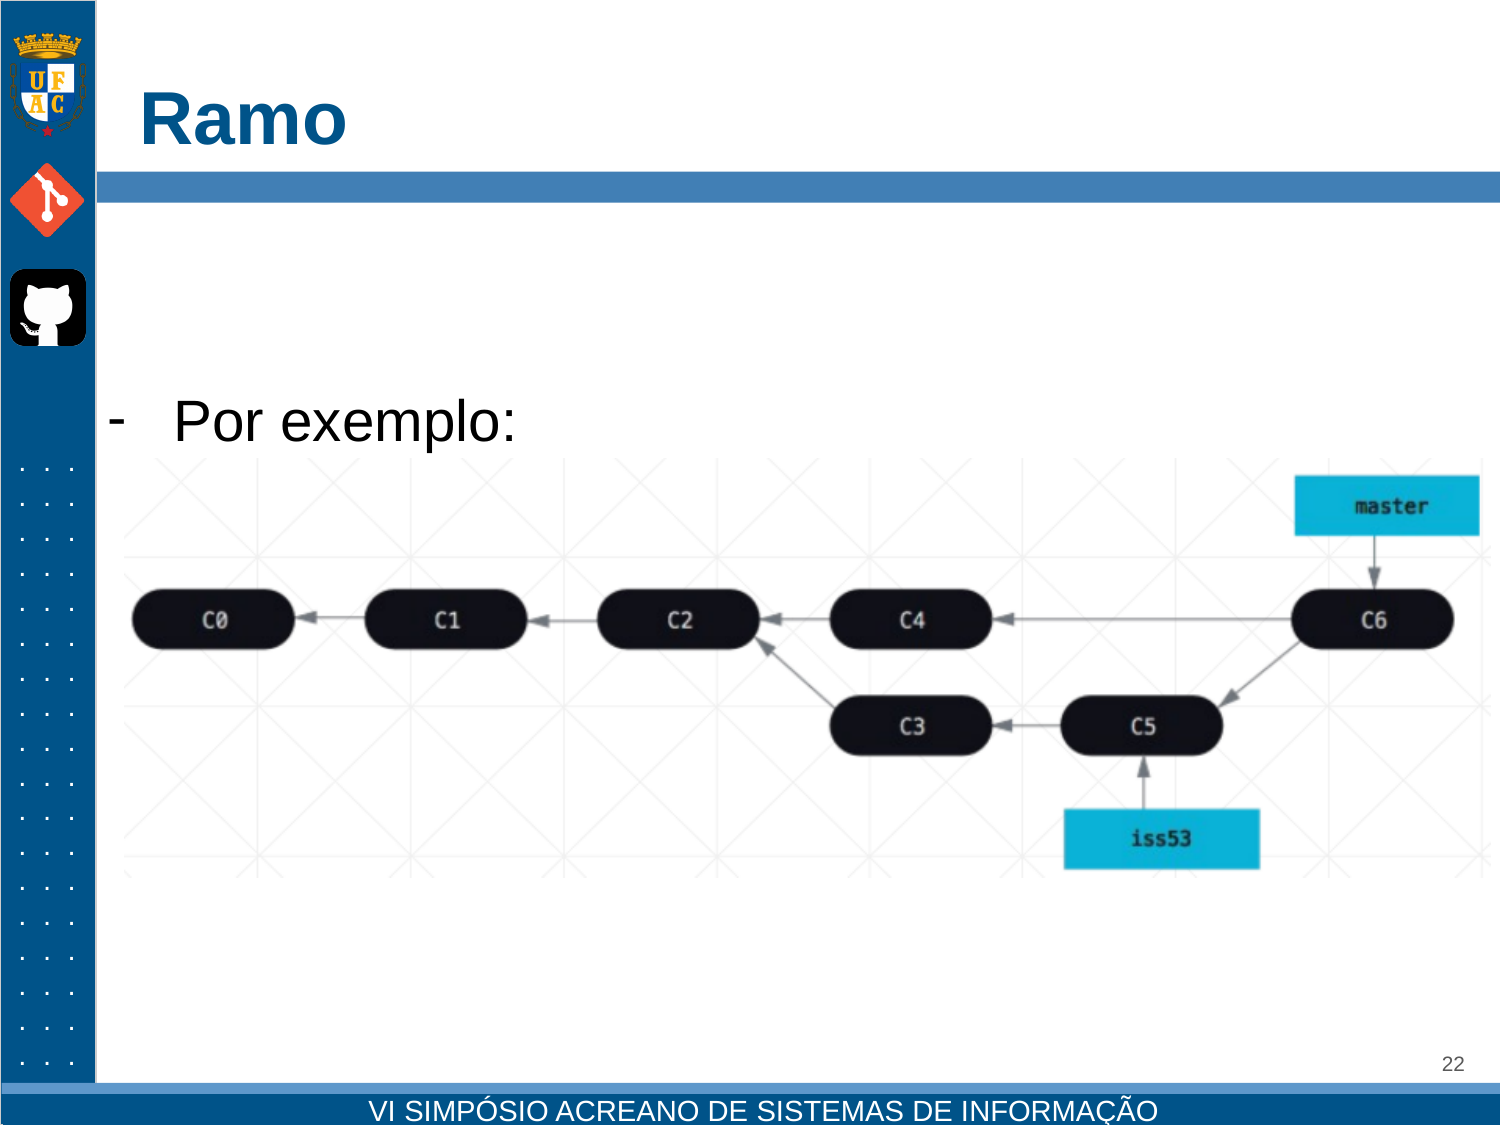

# Ramo
Por exemplo:
. . .
. . .
. . .
. . .
. . .
. . .
. . .
. . .
. . .
. . .
. . .
. . .
. . .
. . .
. . .
. . .
. . .
. . .
VI SIMPÓSIO ACREANO DE SISTEMAS DE INFORMAÇÃO